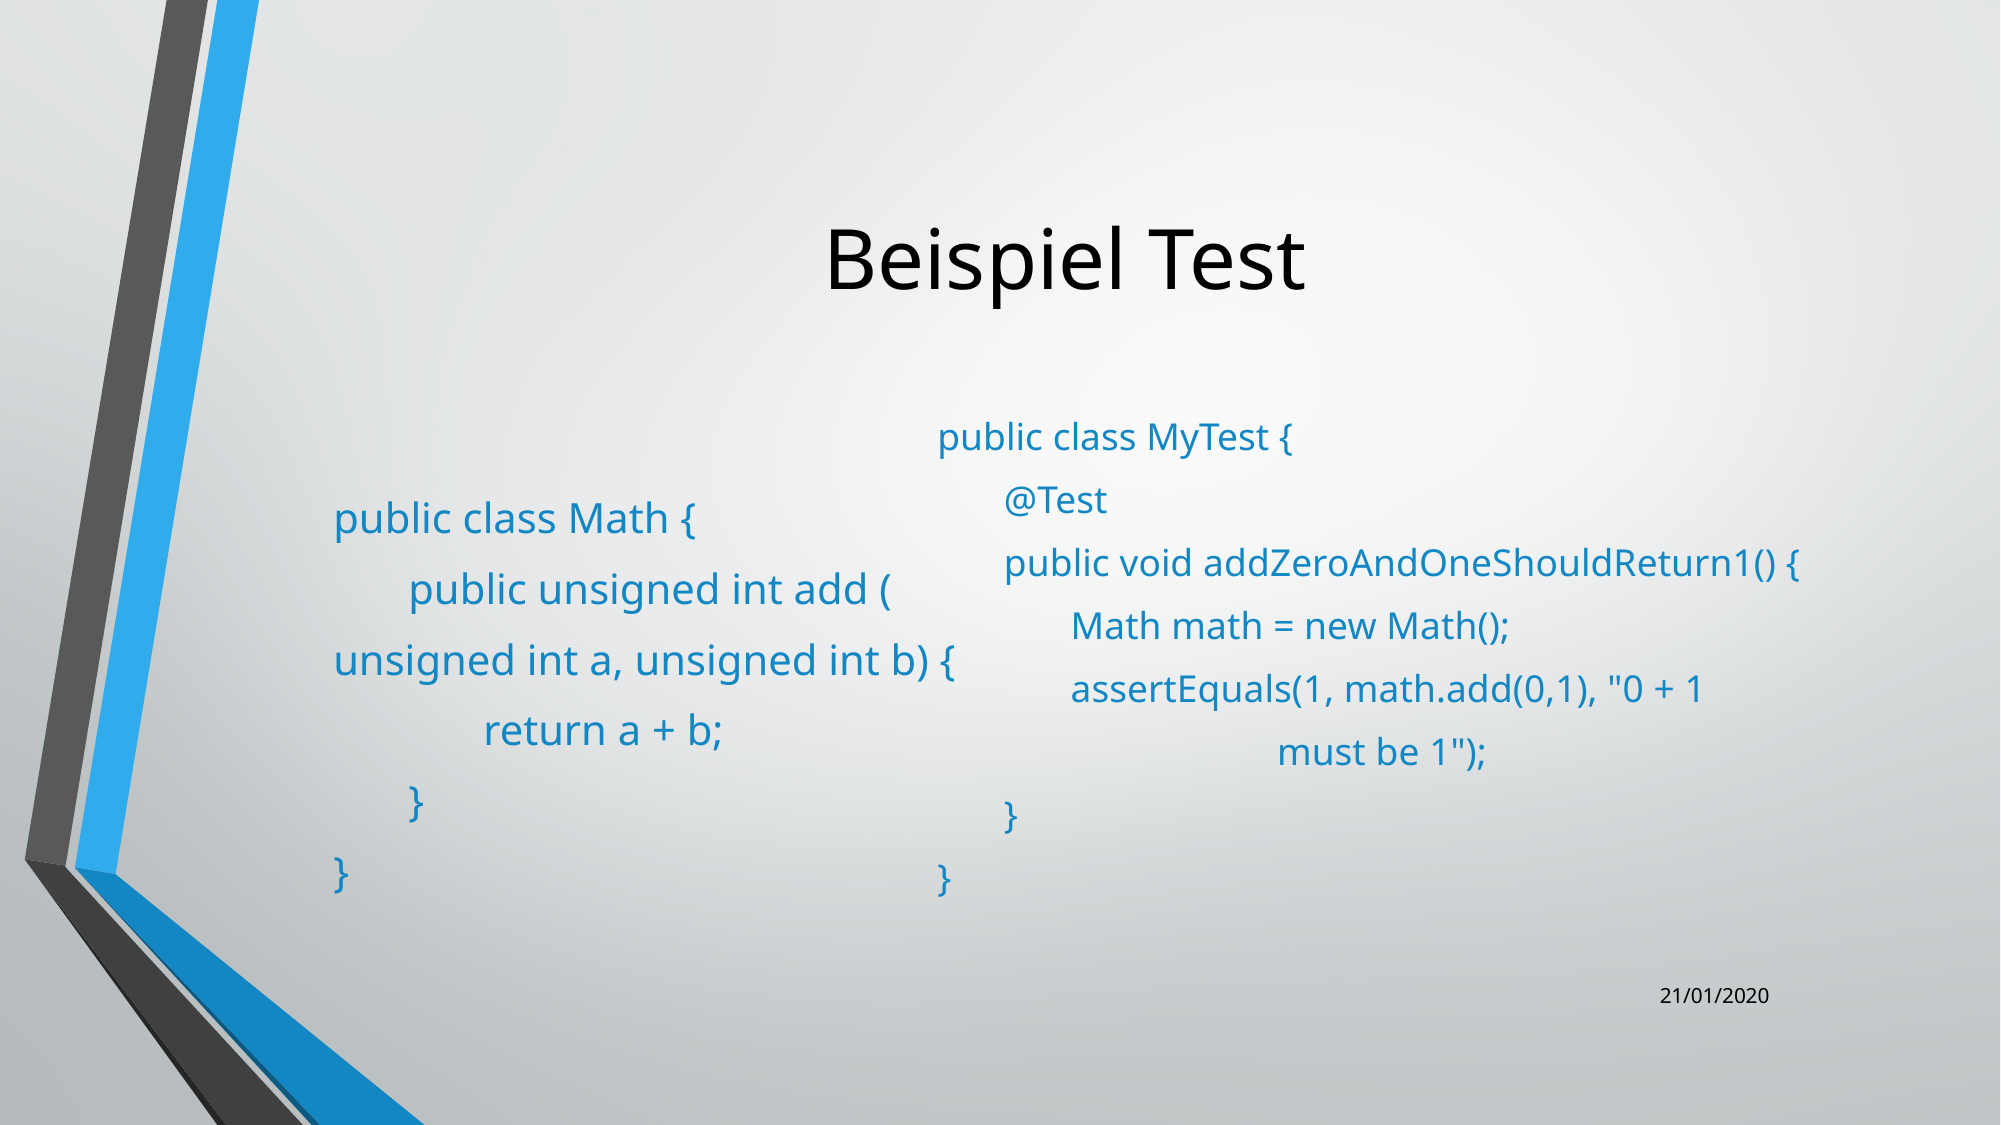

Beispiel Test
public class MyTest {
	@Test
 	public void addZeroAndOneShouldReturn1() {
 	Math math = new Math();
 	assertEquals(1, math.add(0,1), "0 + 1
								 must be 1");
 	}
}
public class Math {
	public unsigned int add (
unsigned int a, unsigned int b) {
		return a + b;
	}
}
21/01/2020